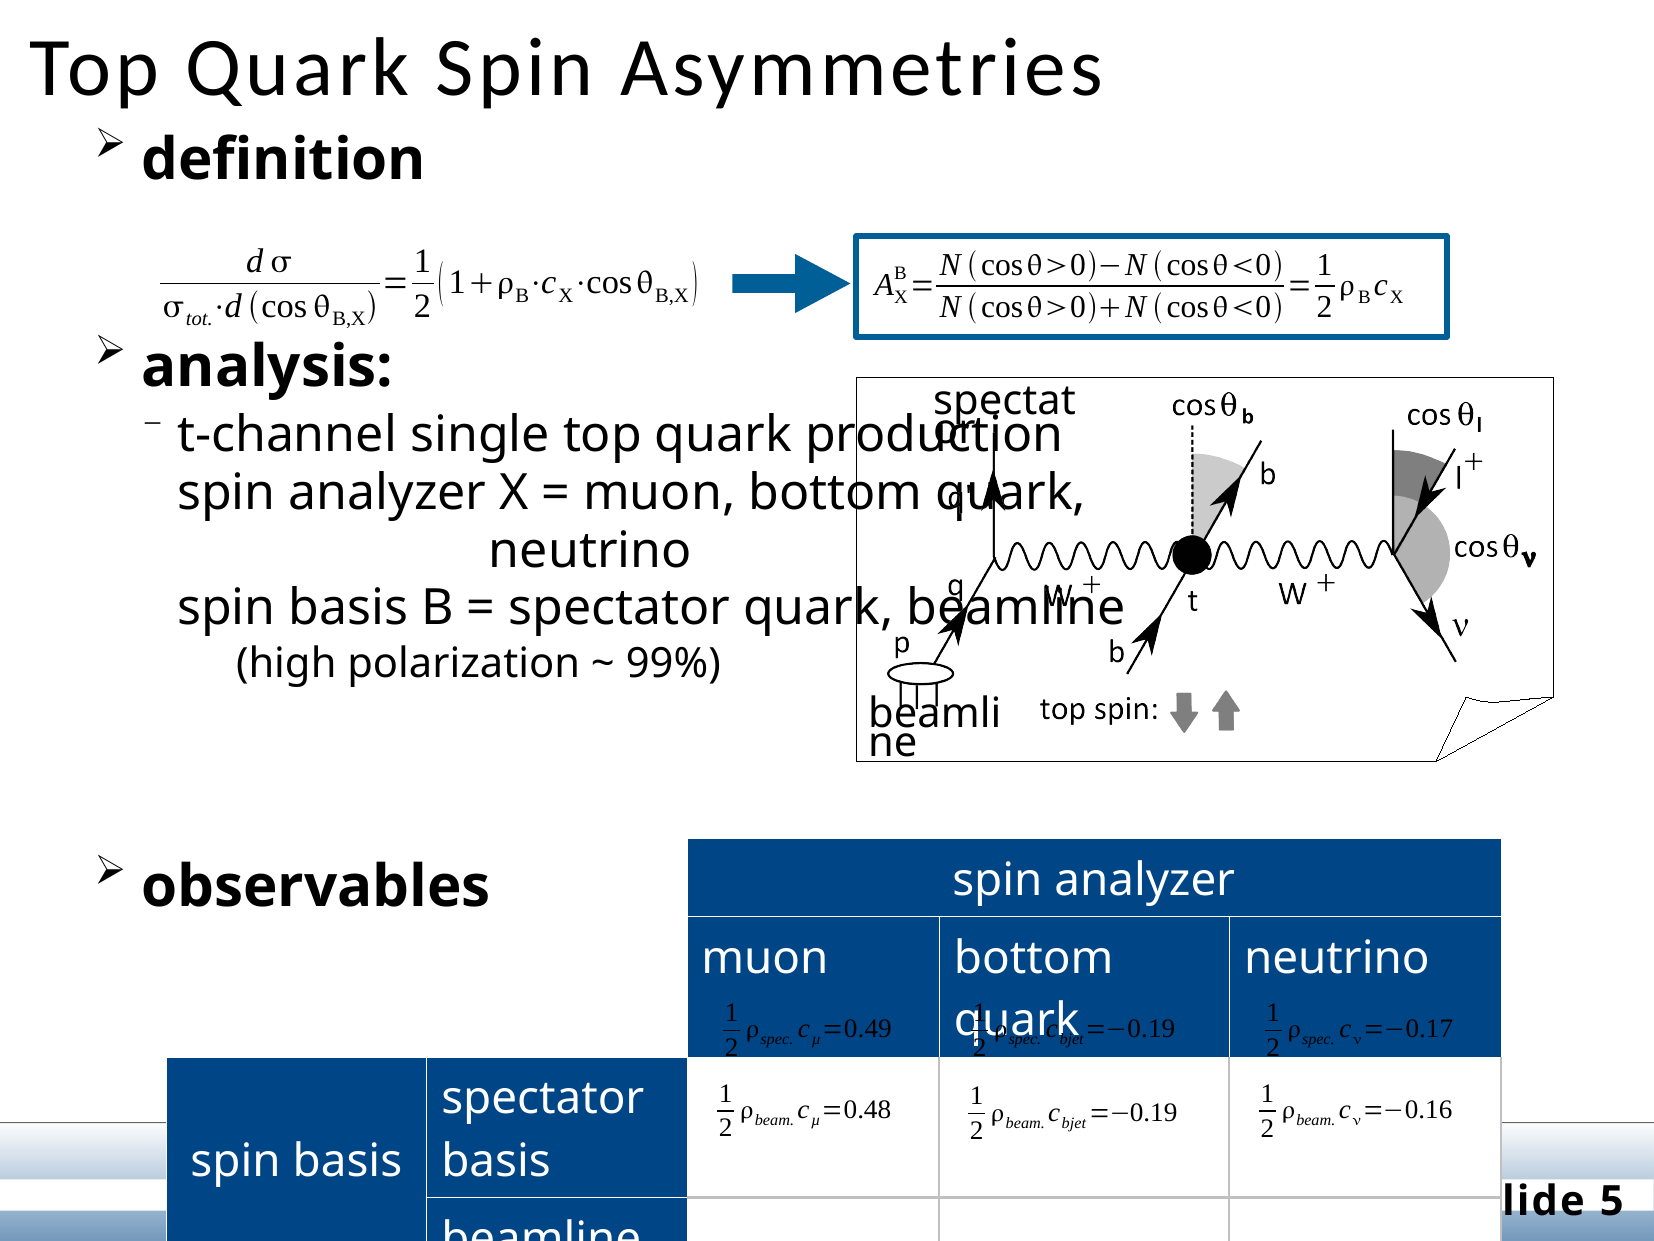

# Top Quark Spin Asymmetries
definition
analysis:
t-channel single top quark production
spin analyzer X = muon, bottom quark,
 neutrino
spin basis B = spectator quark, beamline
(high polarization ~ 99%)
observables
spectator
beamline
| | | spin analyzer | | |
| --- | --- | --- | --- | --- |
| | | muon | bottom quark | neutrino |
| spin basis | spectator basis | | | |
| | beamline basis | | | |
M.Komm - top quark spin asymmetries
5